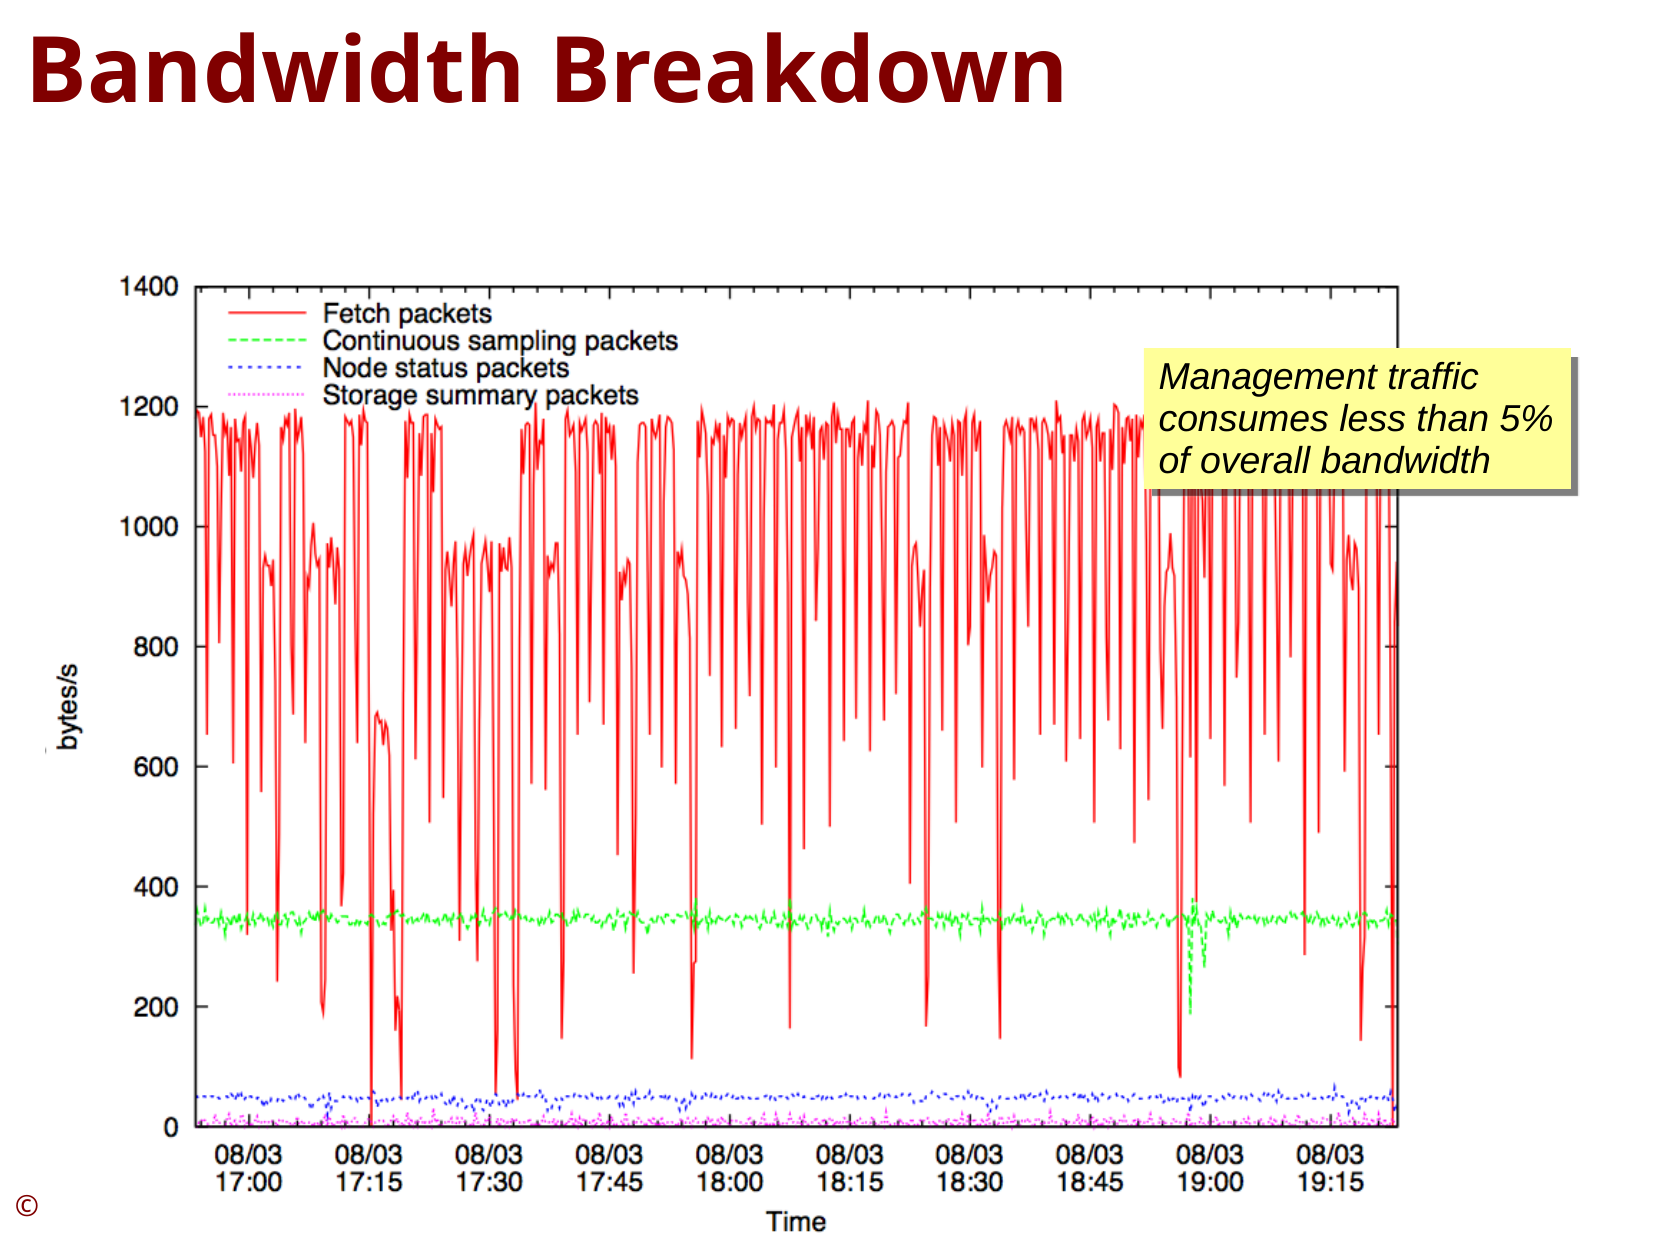

# Bandwidth Breakdown
Management traffic consumes less than 5% of overall bandwidth